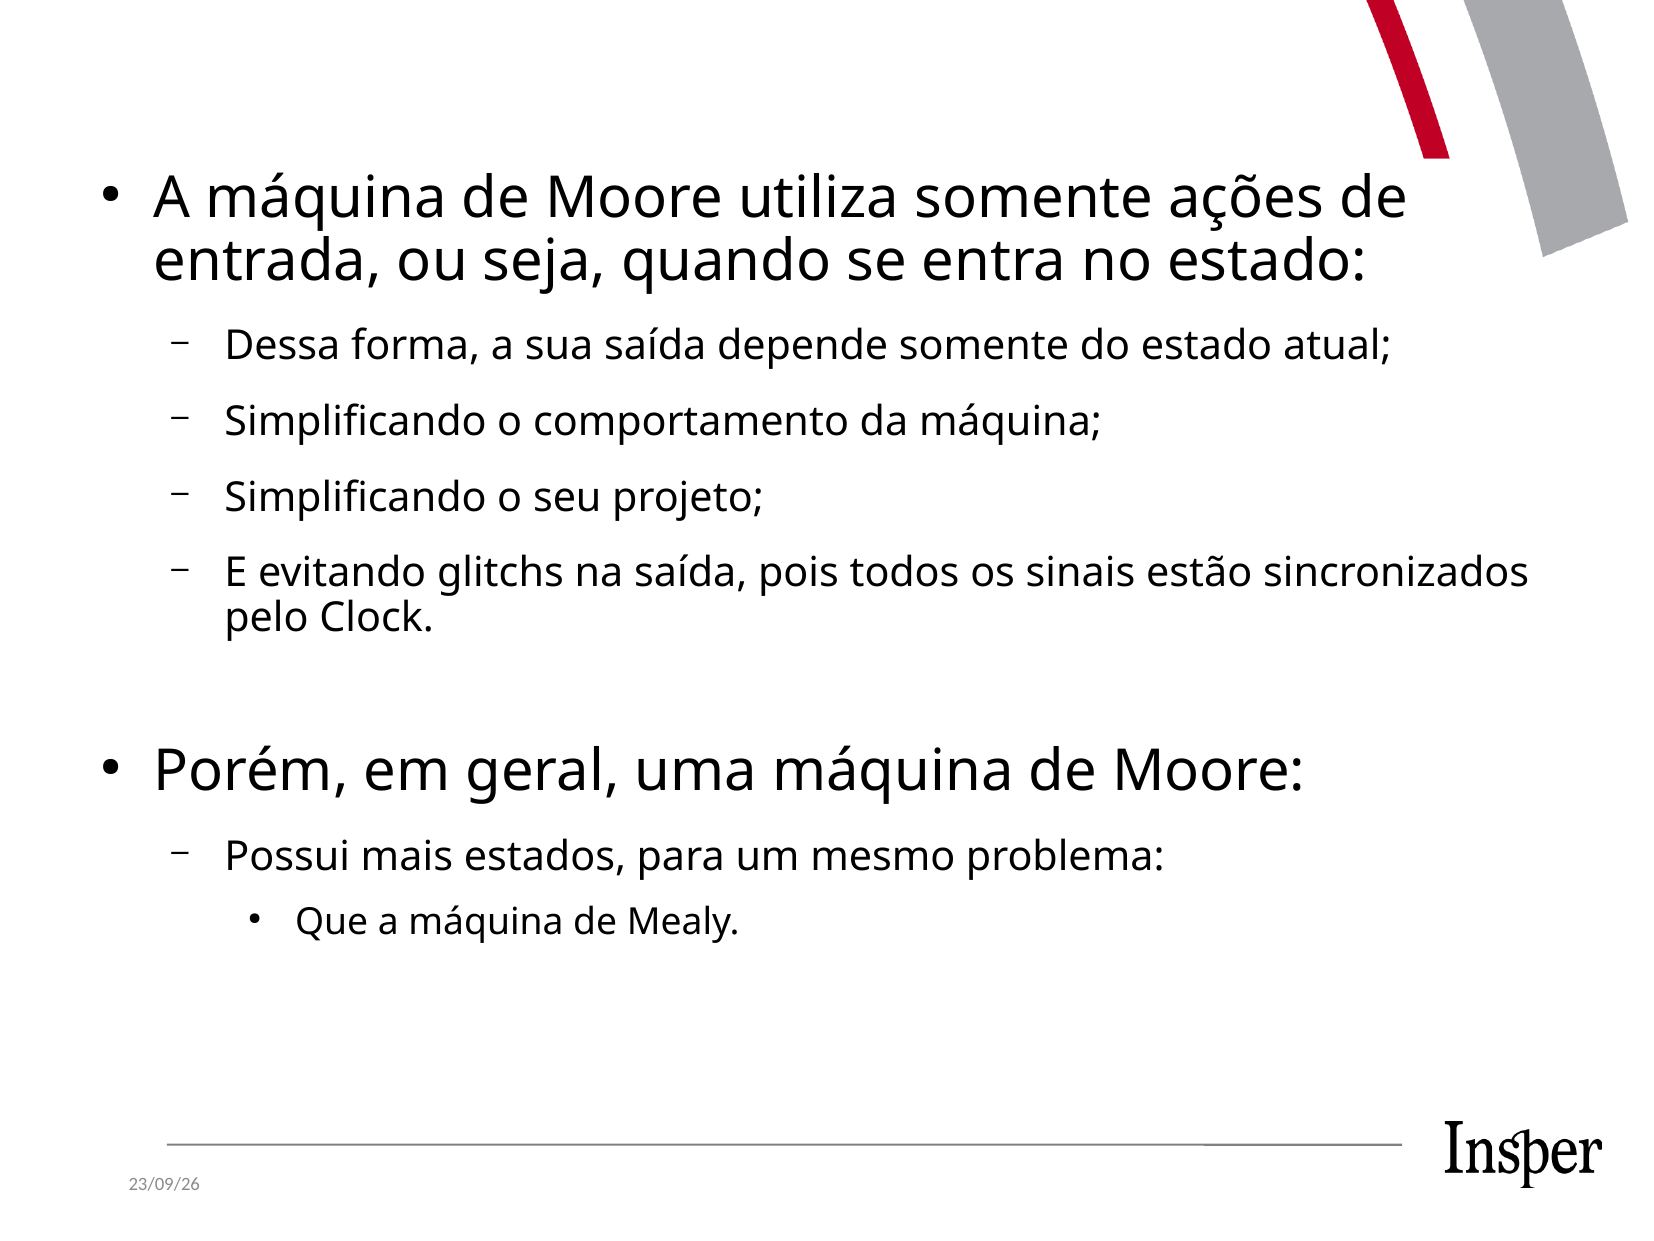

# A máquina de Moore utiliza somente ações de entrada, ou seja, quando se entra no estado:
Dessa forma, a sua saída depende somente do estado atual;
Simplificando o comportamento da máquina;
Simplificando o seu projeto;
E evitando glitchs na saída, pois todos os sinais estão sincronizados pelo Clock.
Porém, em geral, uma máquina de Moore:
Possui mais estados, para um mesmo problema:
Que a máquina de Mealy.